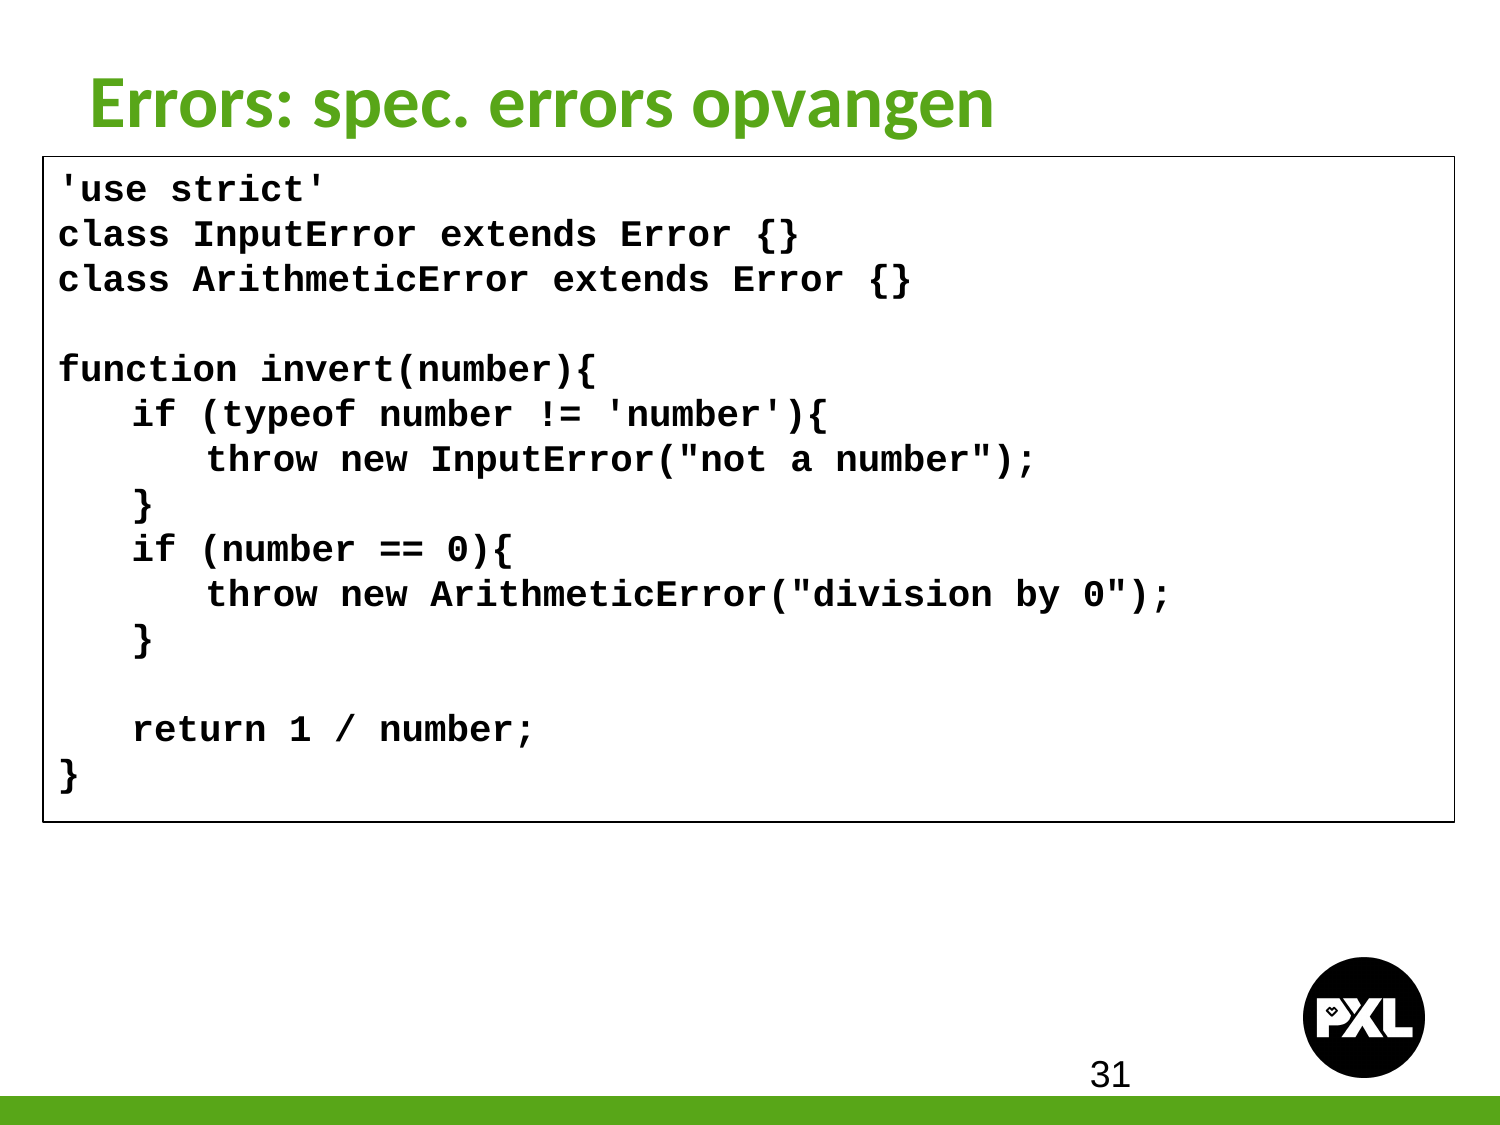

Errors: spec. errors opvangen
'use strict'
class InputError extends Error {}
class ArithmeticError extends Error {}
function invert(number){
	if (typeof number != 'number'){
		throw new InputError("not a number");
	}
	if (number == 0){
		throw new ArithmeticError("division by 0");
	}
	return 1 / number;
}